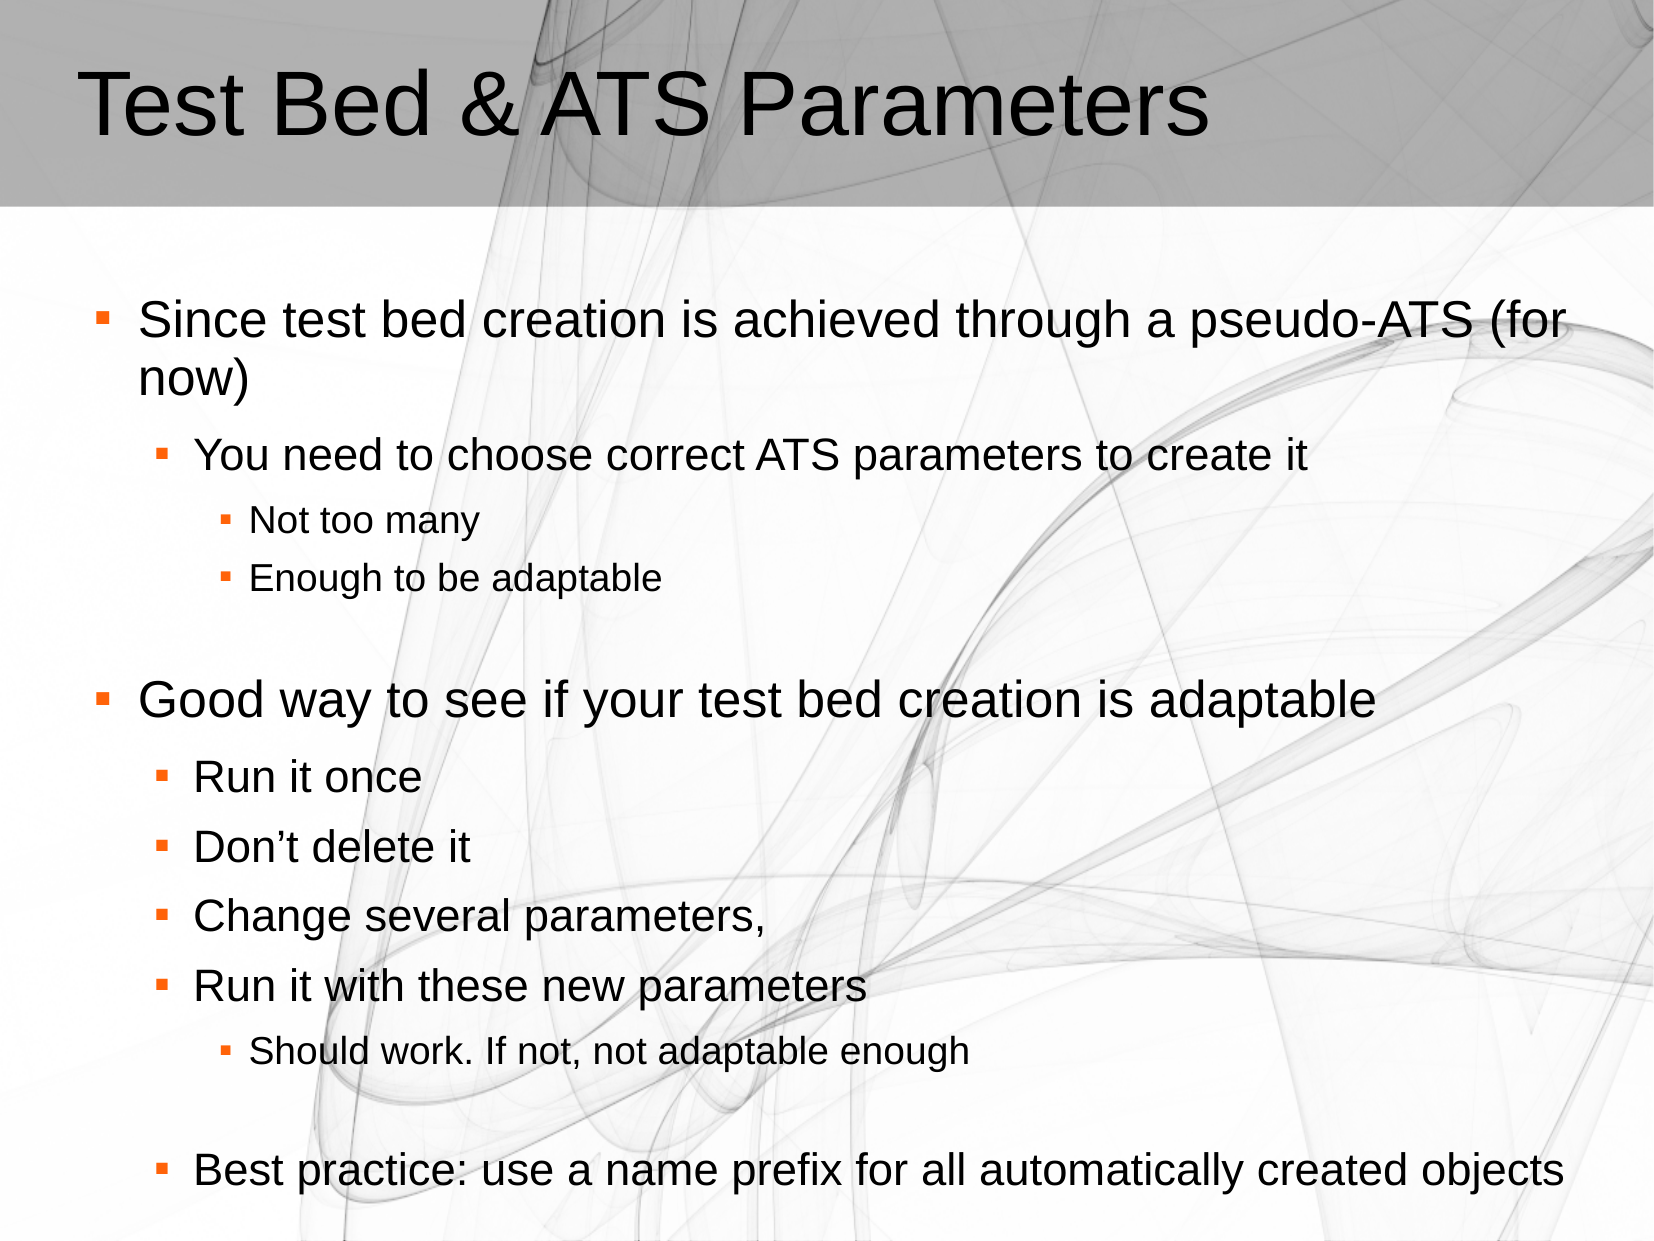

# Test Bed & ATS Parameters
Since test bed creation is achieved through a pseudo-ATS (for now)
You need to choose correct ATS parameters to create it
Not too many
Enough to be adaptable
Good way to see if your test bed creation is adaptable
Run it once
Don’t delete it
Change several parameters,
Run it with these new parameters
Should work. If not, not adaptable enough
Best practice: use a name prefix for all automatically created objects